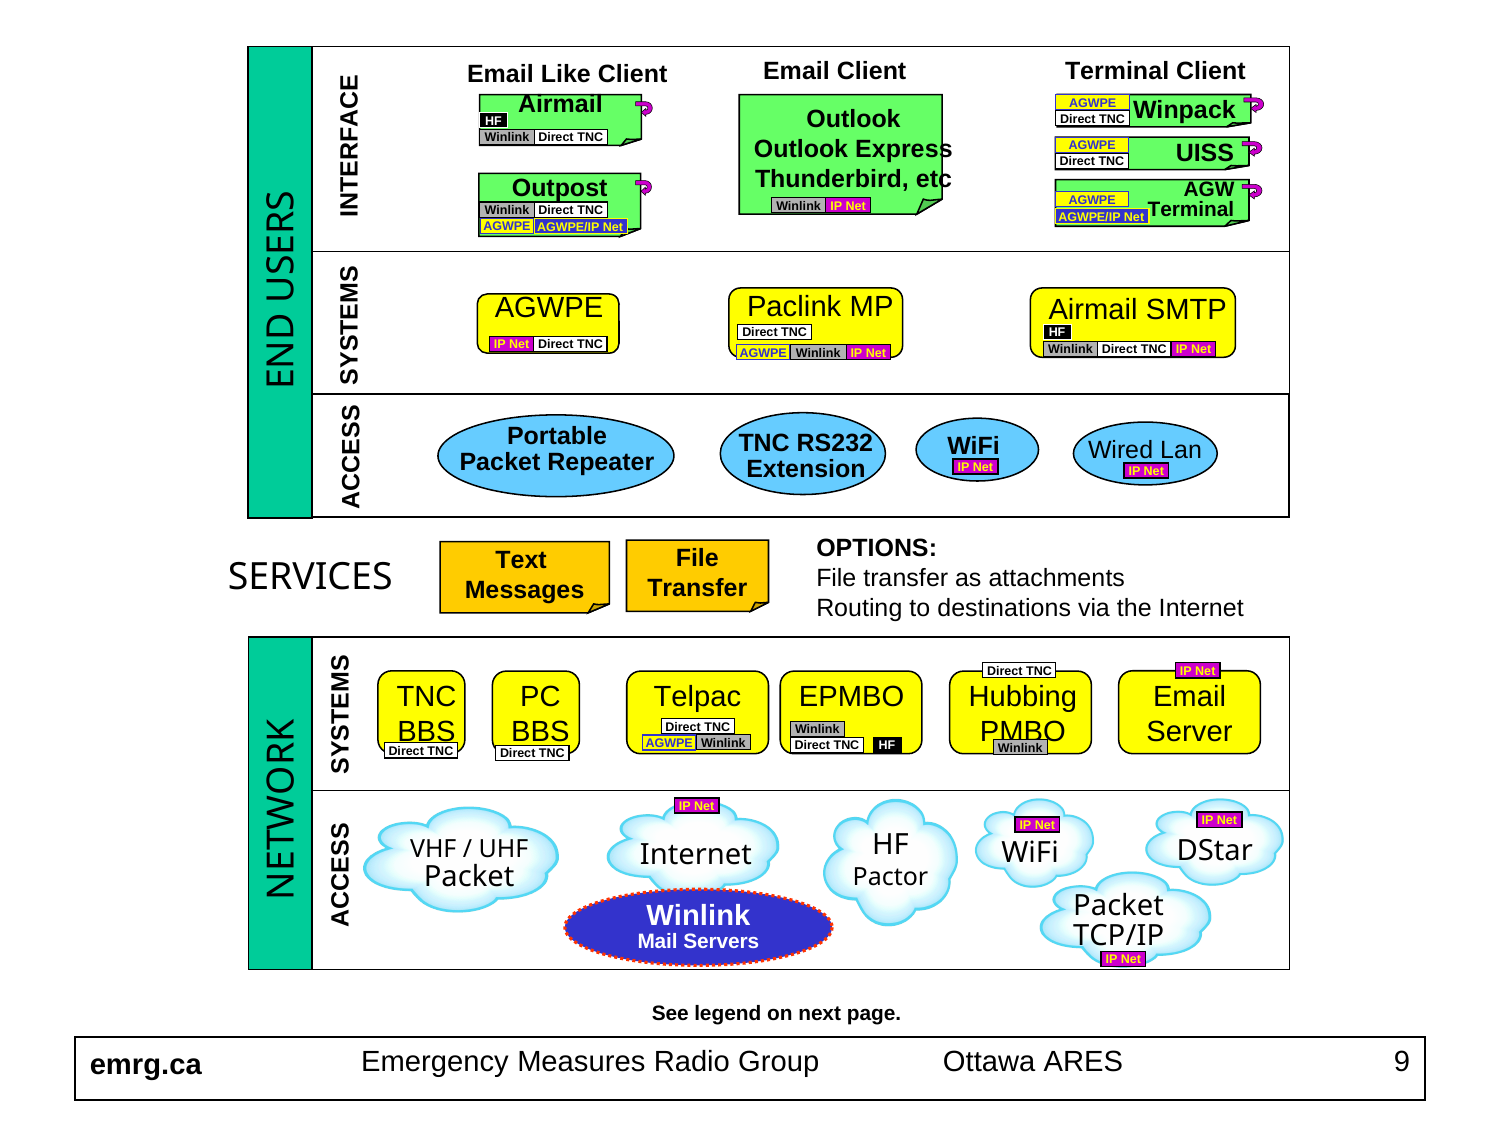

Email Client
Terminal Client
Email Like Client
Airmail
Outlook
Outlook Express
Thunderbird, etc
AGWPE
Winpack
Direct TNC
HF
INTERFACE
Winlink
Direct TNC
UISS
AGWPE
Direct TNC
Outpost
AGW
Terminal
AGWPE
Winlink
IP Net
Winlink
Direct TNC
AGWPE/IP Net
AGWPE
AGWPE/IP Net
END USERS
Paclink MP
Airmail SMTP
AGWPE
SYSTEMS
Direct TNC
HF
IP Net
Direct TNC
Winlink
Direct TNC
IP Net
AGWPE
Winlink
IP Net
TNC RS232 Extension
Portable
Packet Repeater
WiFi
IP Net
Wired Lan
IP Net
ACCESS
OPTIONS:
File transfer as attachments
Routing to destinations via the Internet
File
Transfer
Text
Messages
SERVICES
Direct TNC
IP Net
TNC
BBS
Email
Server
PC
BBS
Telpac
EPMBO
Hubbing
PMBO
SYSTEMS
Direct TNC
Winlink
AGWPE
Winlink
Direct TNC
HF
Winlink
Direct TNC
Direct TNC
NETWORK
IP Net
Internet
Winlink
Mail Servers
HF
Pactor
WiFi
IP Net
DStar
IP Net
VHF / UHF
Packet
ACCESS
Packet TCP/IP
IP Net
See legend on next page.
Emergency Measures Radio Group Ottawa ARES
9